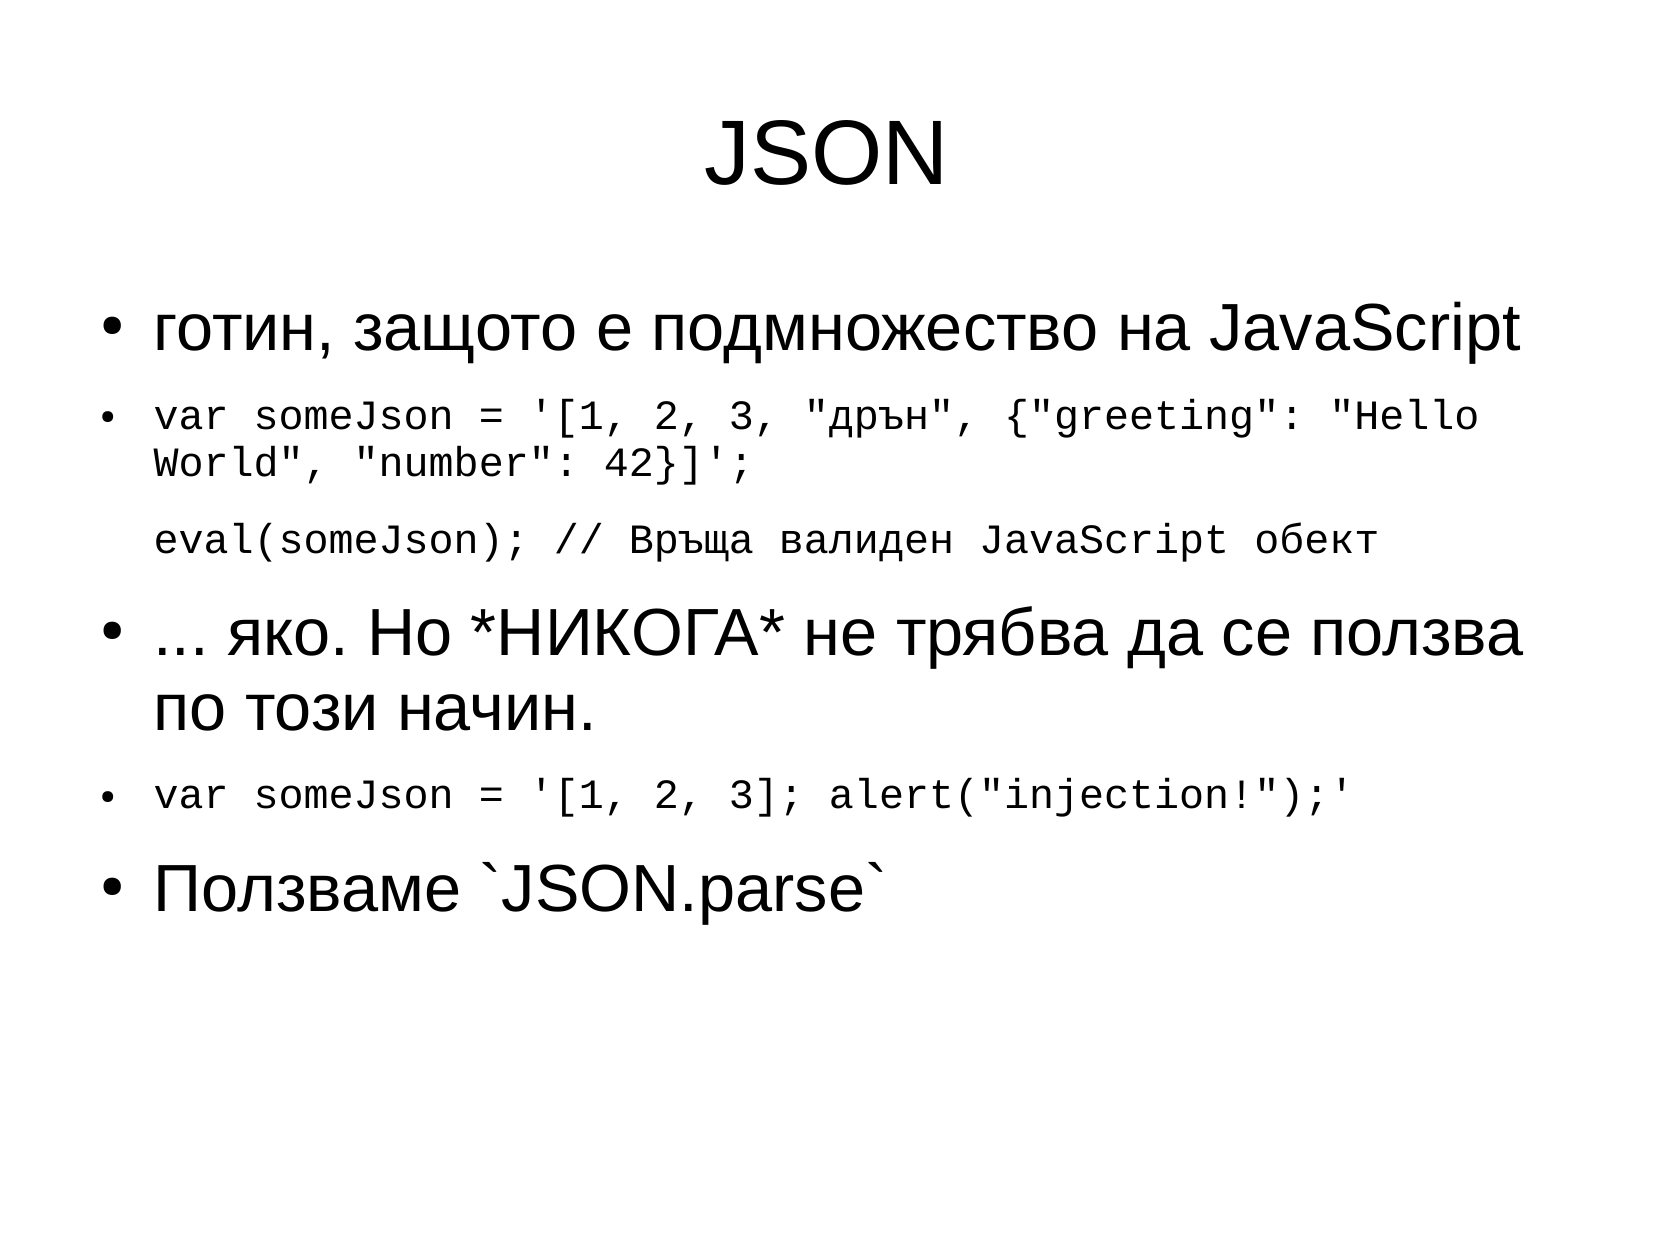

# JSON
готин, защото е подмножество на JavaScript
var someJson = '[1, 2, 3, "дрън", {"greeting": "Hello World", "number": 42}]';
eval(someJson); // Връща валиден JavaScript обект
... яко. Но *НИКОГА* не трябва да се ползва по този начин.
var someJson = '[1, 2, 3]; alert("injection!");'
Ползваме `JSON.parse`